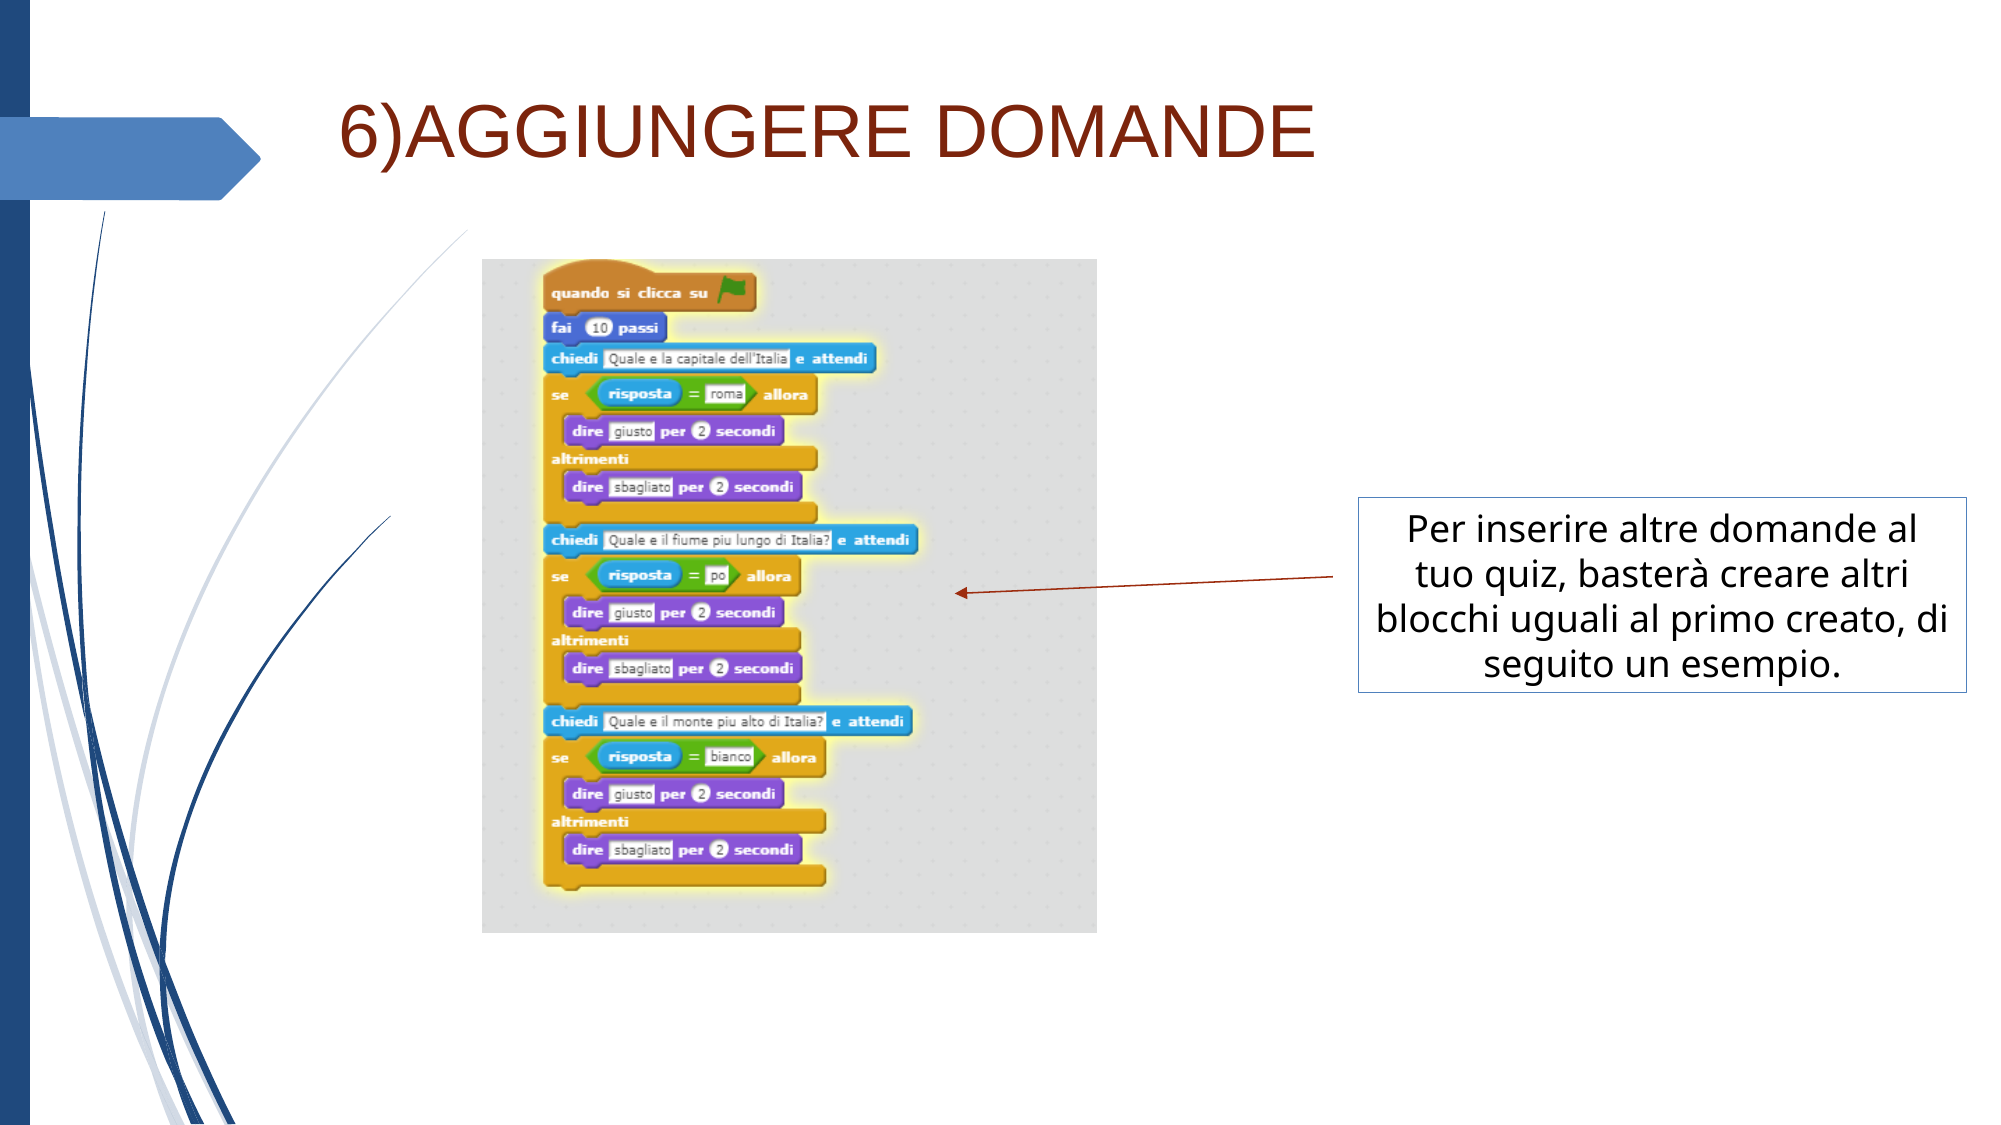

6)AGGIUNGERE DOMANDE
Per inserire altre domande al tuo quiz, basterà creare altri blocchi uguali al primo creato, di seguito un esempio.